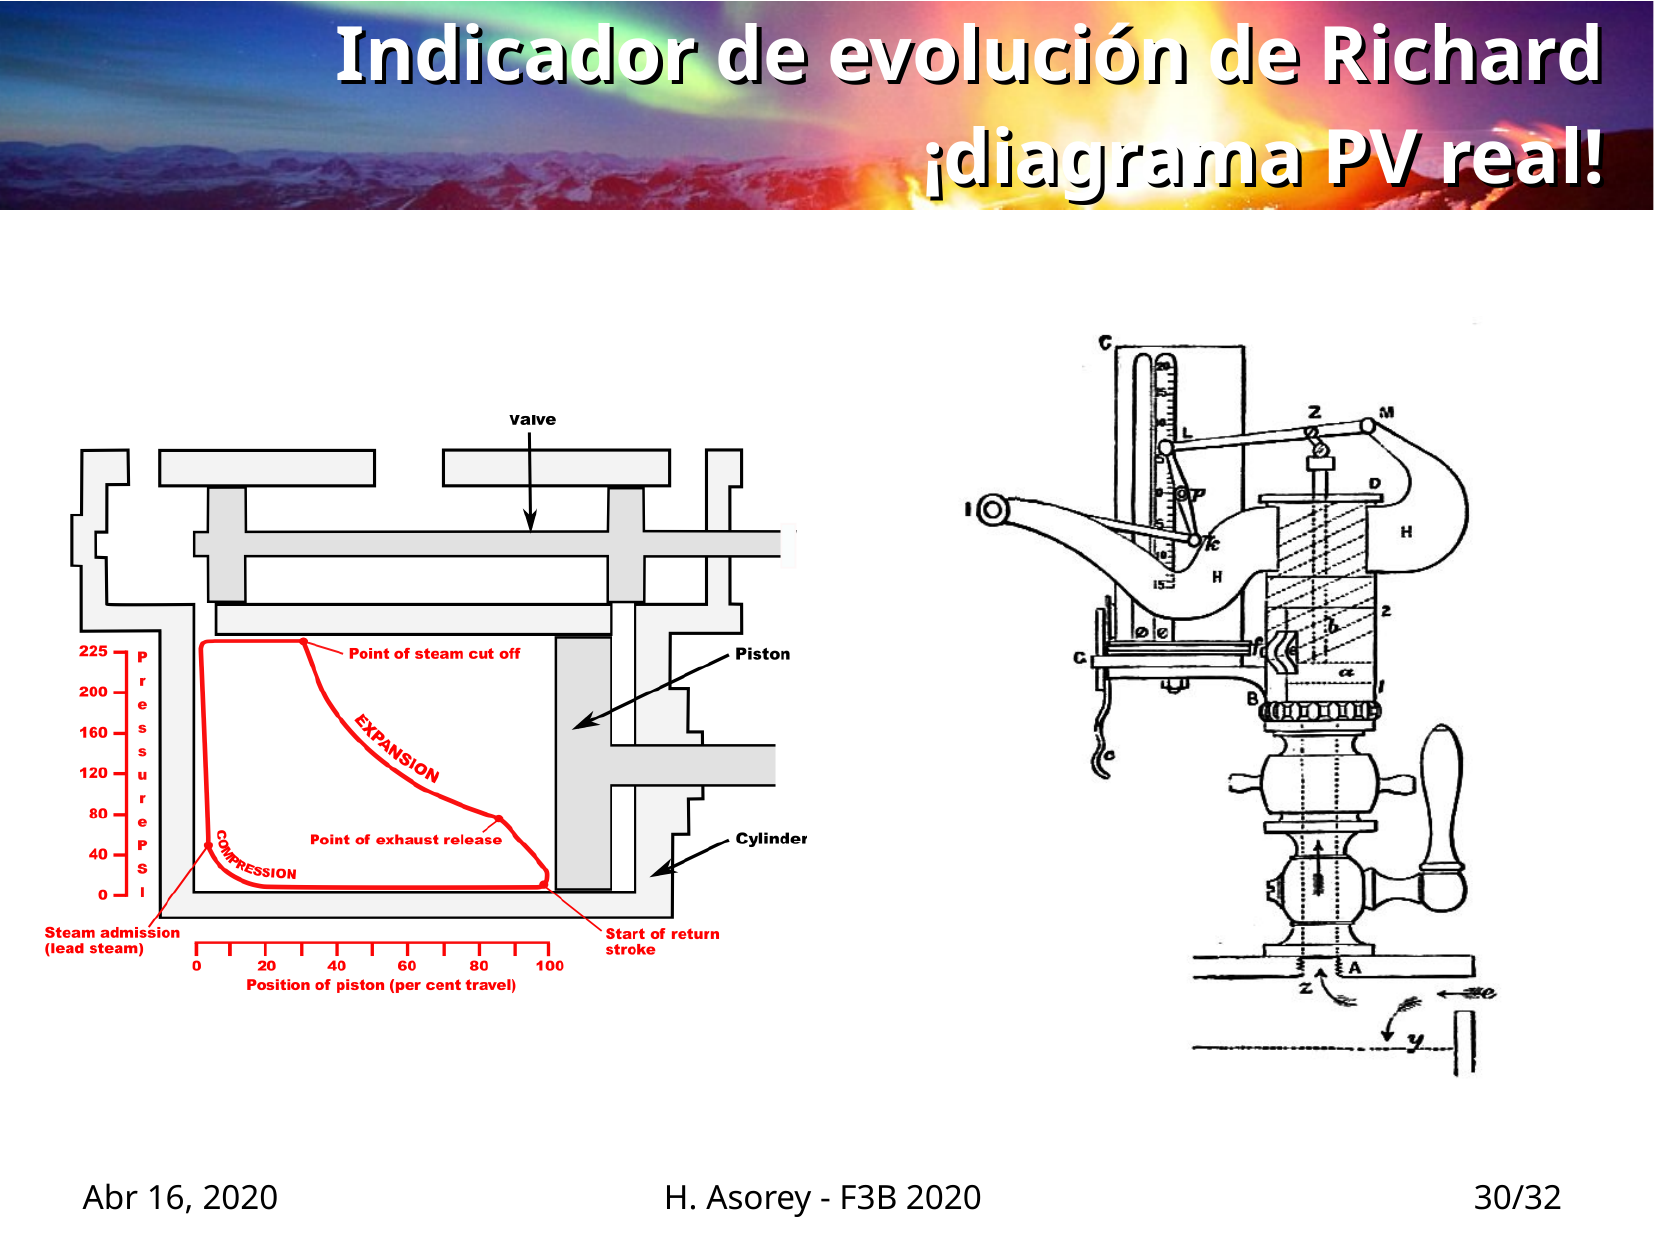

# Indicador de evolución de Richard ¡diagrama PV real!
Abr 16, 2020
H. Asorey - F3B 2020
30